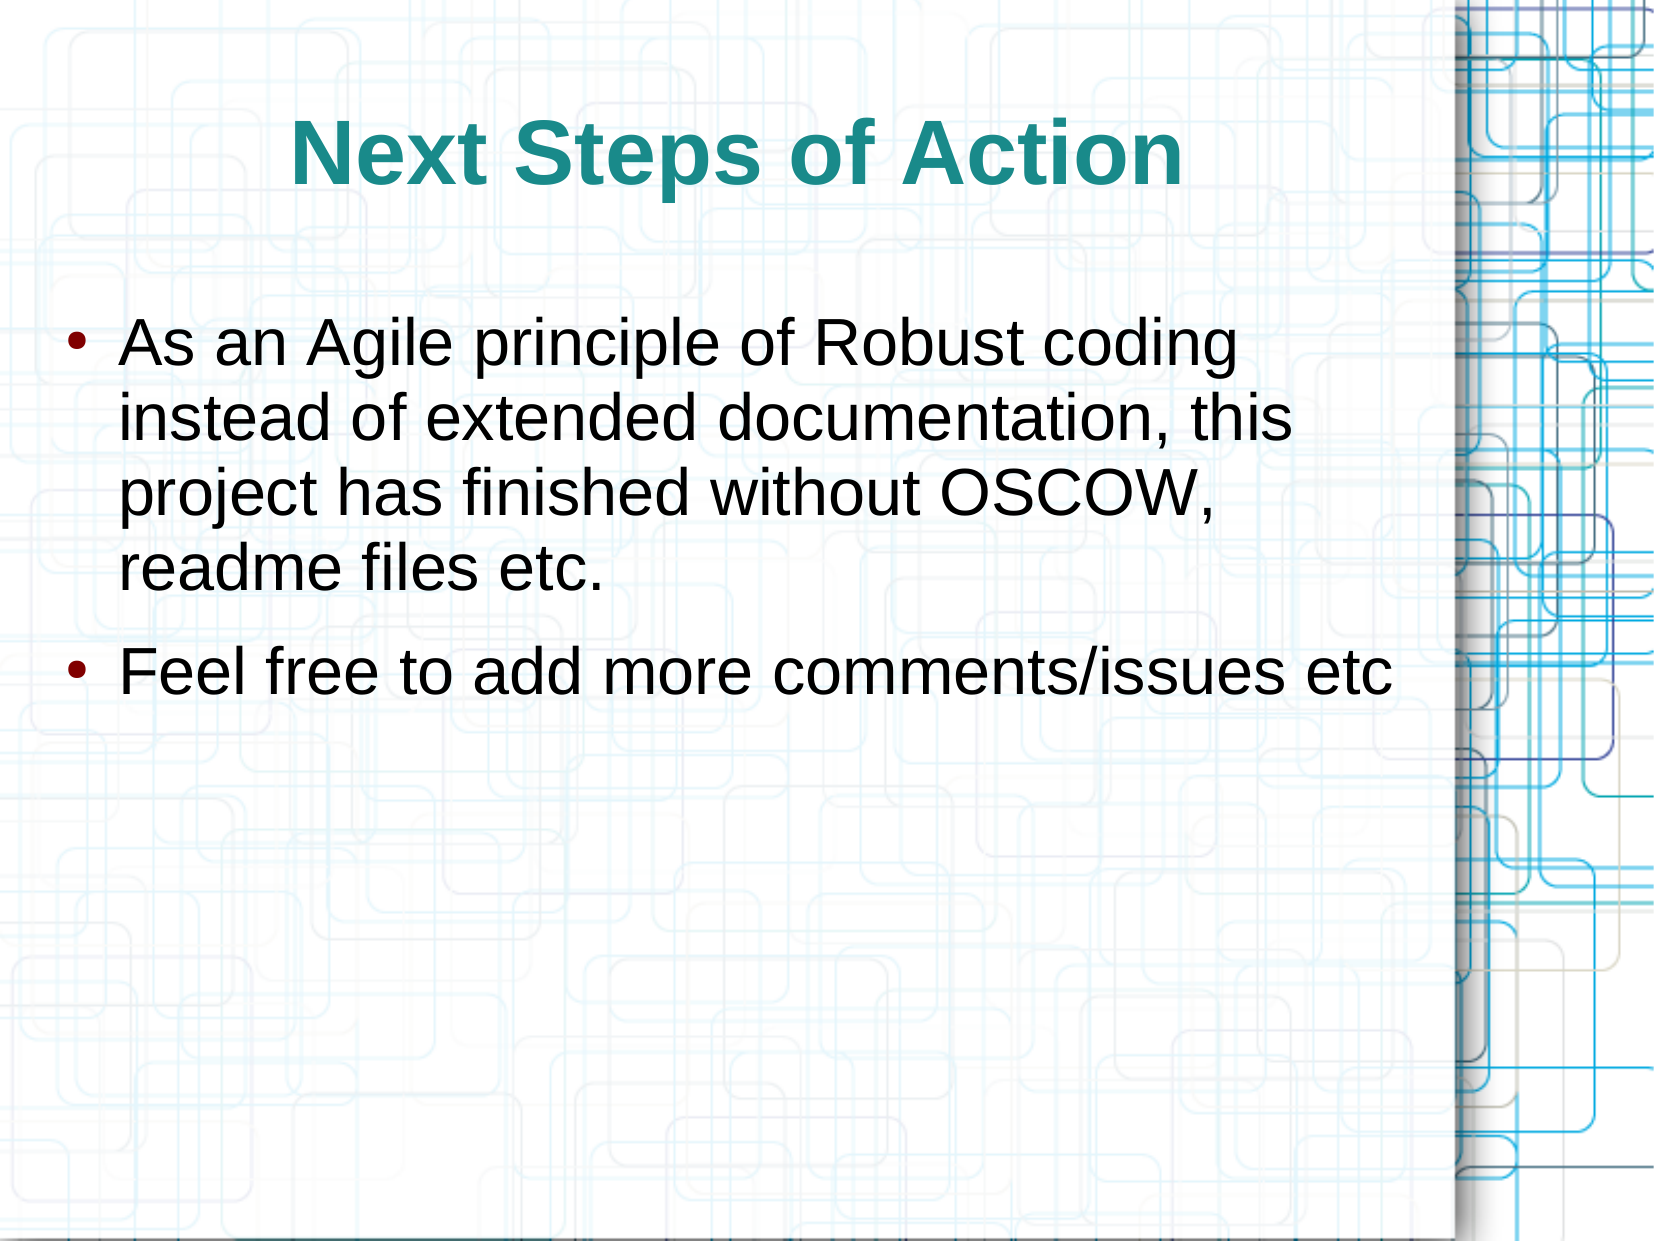

# Next Steps of Action
As an Agile principle of Robust coding instead of extended documentation, this project has finished without OSCOW, readme files etc.
Feel free to add more comments/issues etc